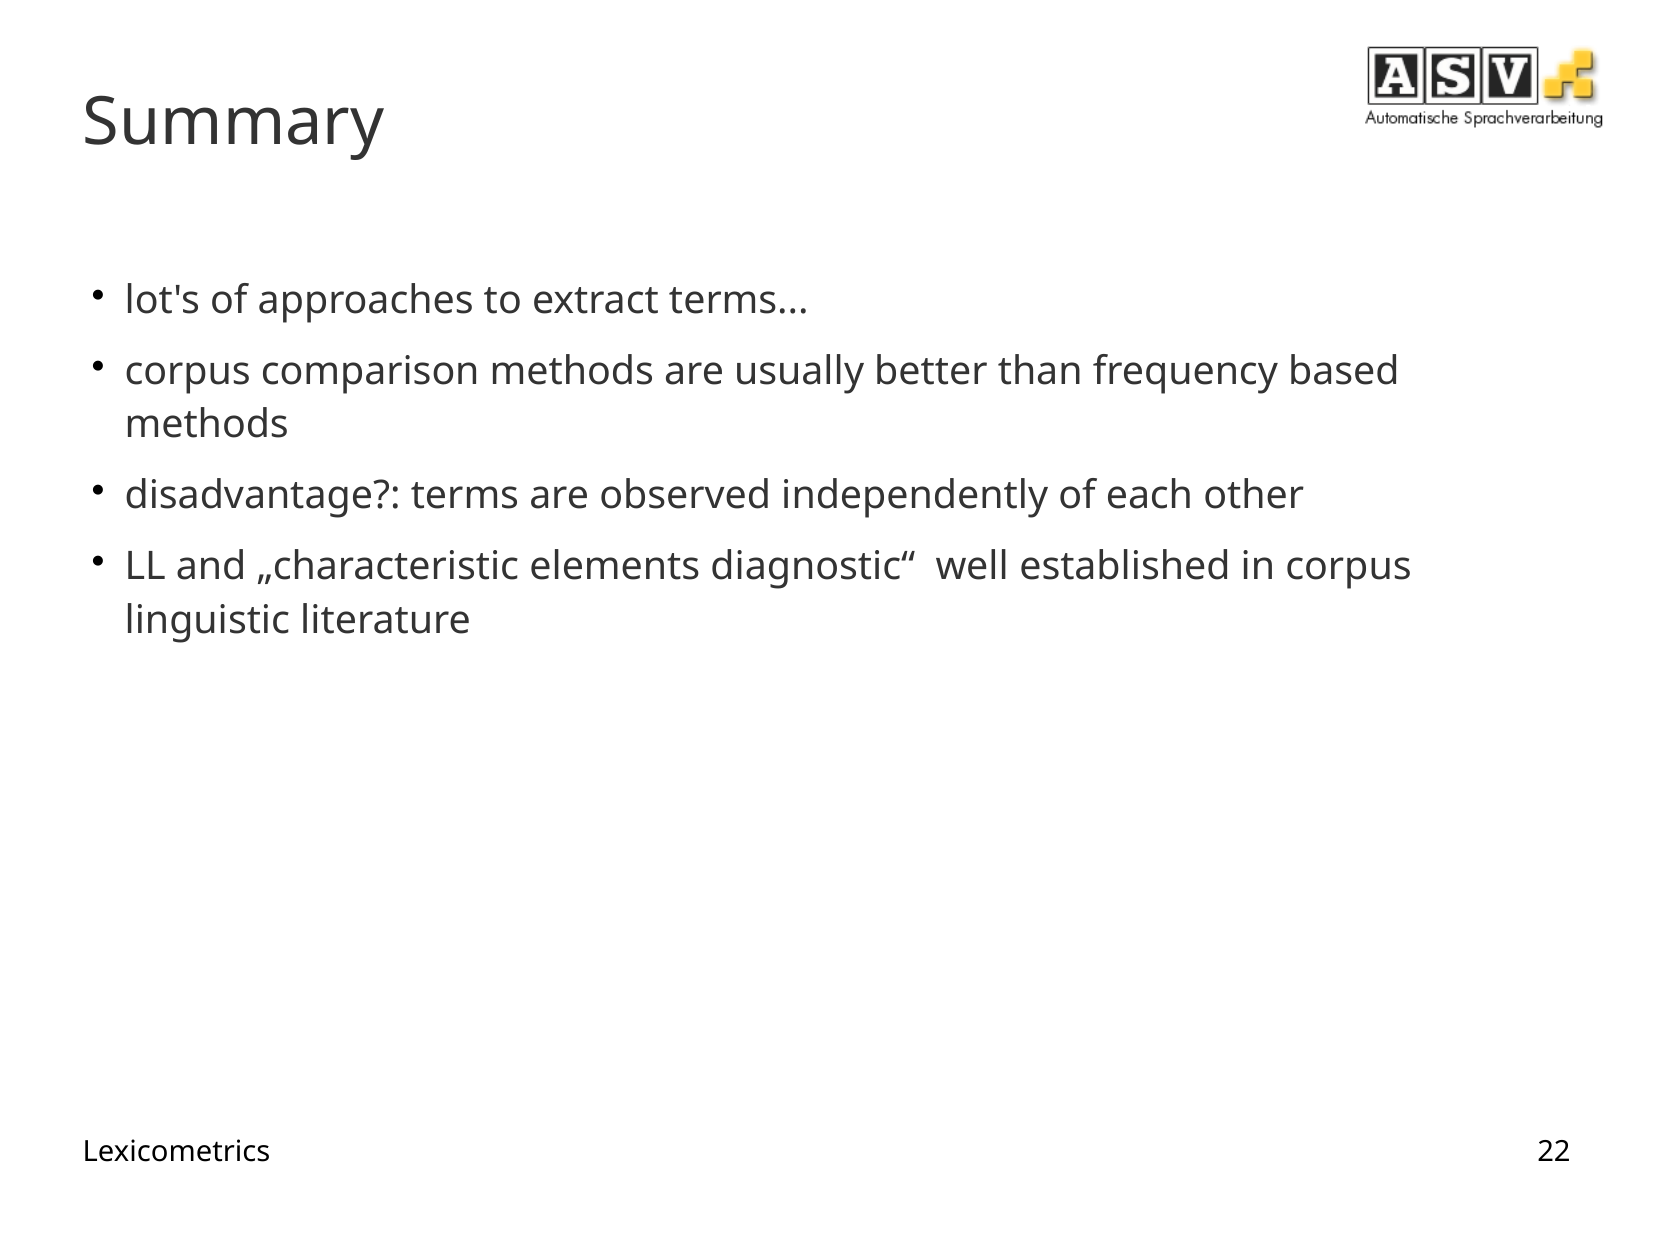

# Summary
lot's of approaches to extract terms...
corpus comparison methods are usually better than frequency based methods
disadvantage?: terms are observed independently of each other
LL and „characteristic elements diagnostic“ well established in corpus linguistic literature
Lexicometrics
22